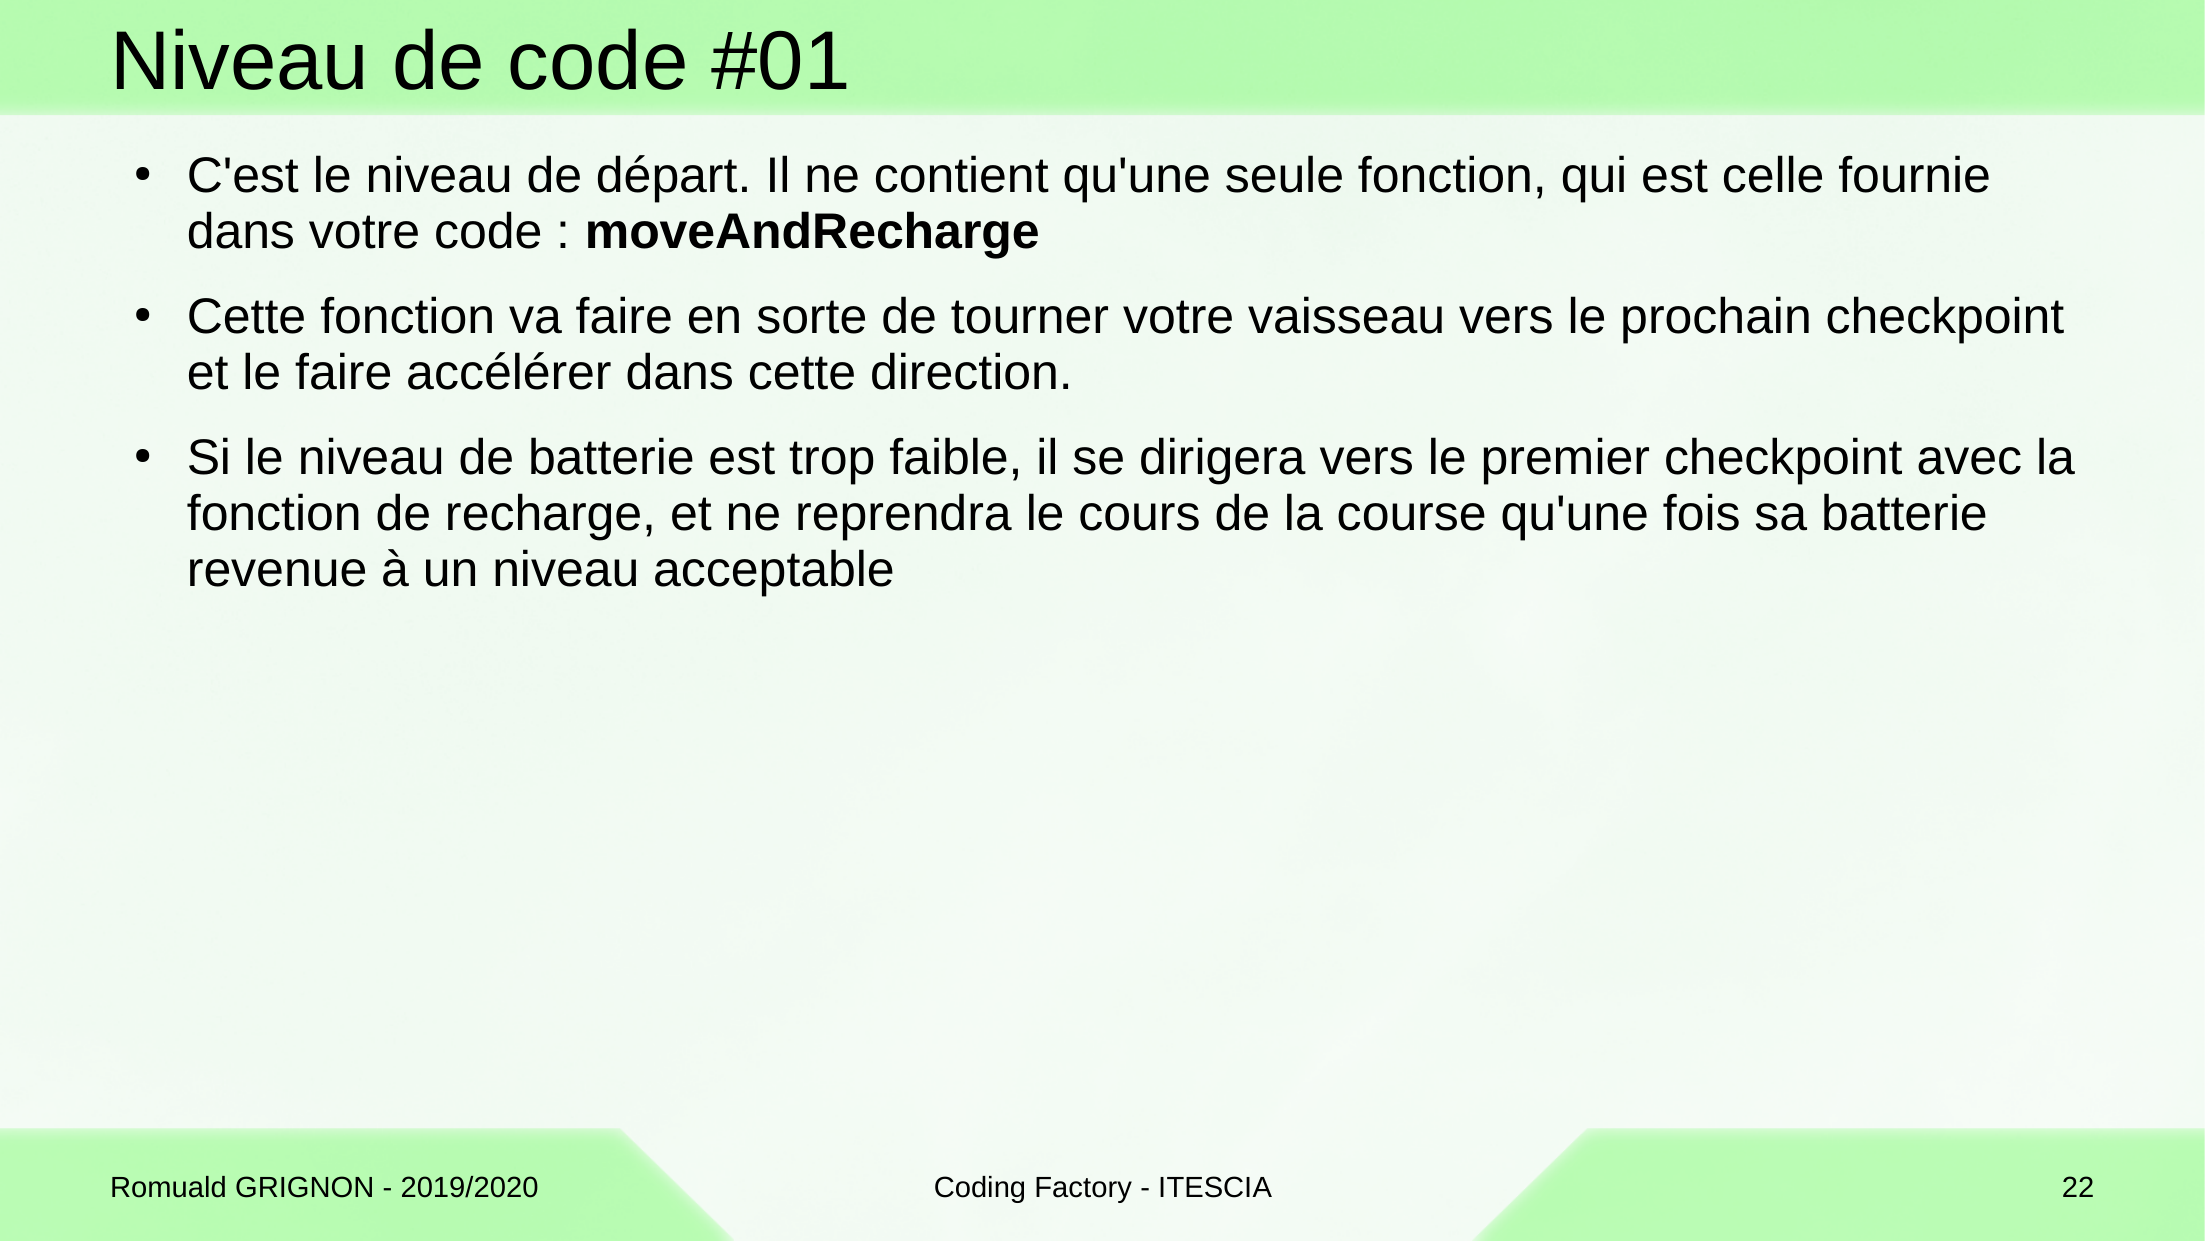

# Niveau de code #01
C'est le niveau de départ. Il ne contient qu'une seule fonction, qui est celle fournie dans votre code : moveAndRecharge
Cette fonction va faire en sorte de tourner votre vaisseau vers le prochain checkpoint et le faire accélérer dans cette direction.
Si le niveau de batterie est trop faible, il se dirigera vers le premier checkpoint avec la fonction de recharge, et ne reprendra le cours de la course qu'une fois sa batterie revenue à un niveau acceptable
Romuald GRIGNON - 2019/2020
Coding Factory - ITESCIA
22